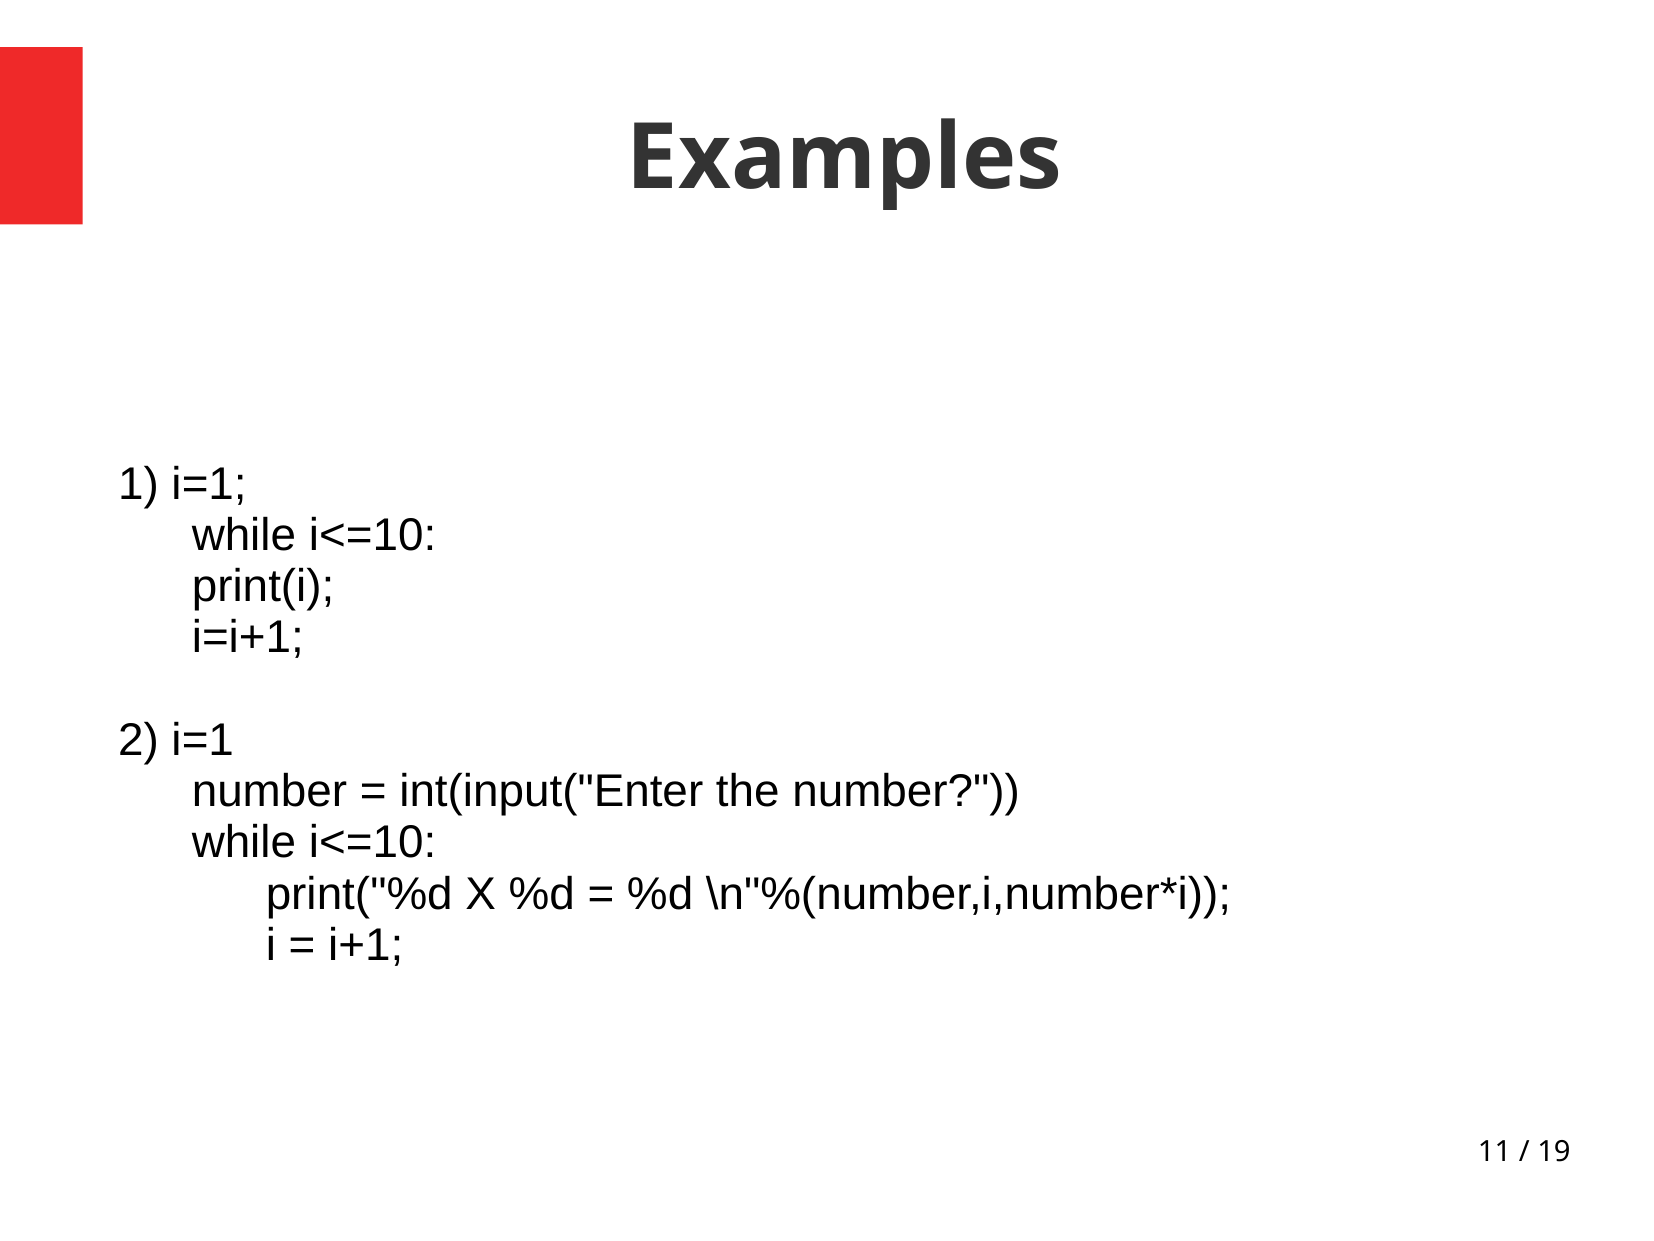

# Examples
1) i=1;
	while i<=10:
 	print(i);
 	i=i+1;
2) i=1
	number = int(input("Enter the number?"))
	while i<=10:
 		print("%d X %d = %d \n"%(number,i,number*i));
 		i = i+1;
11